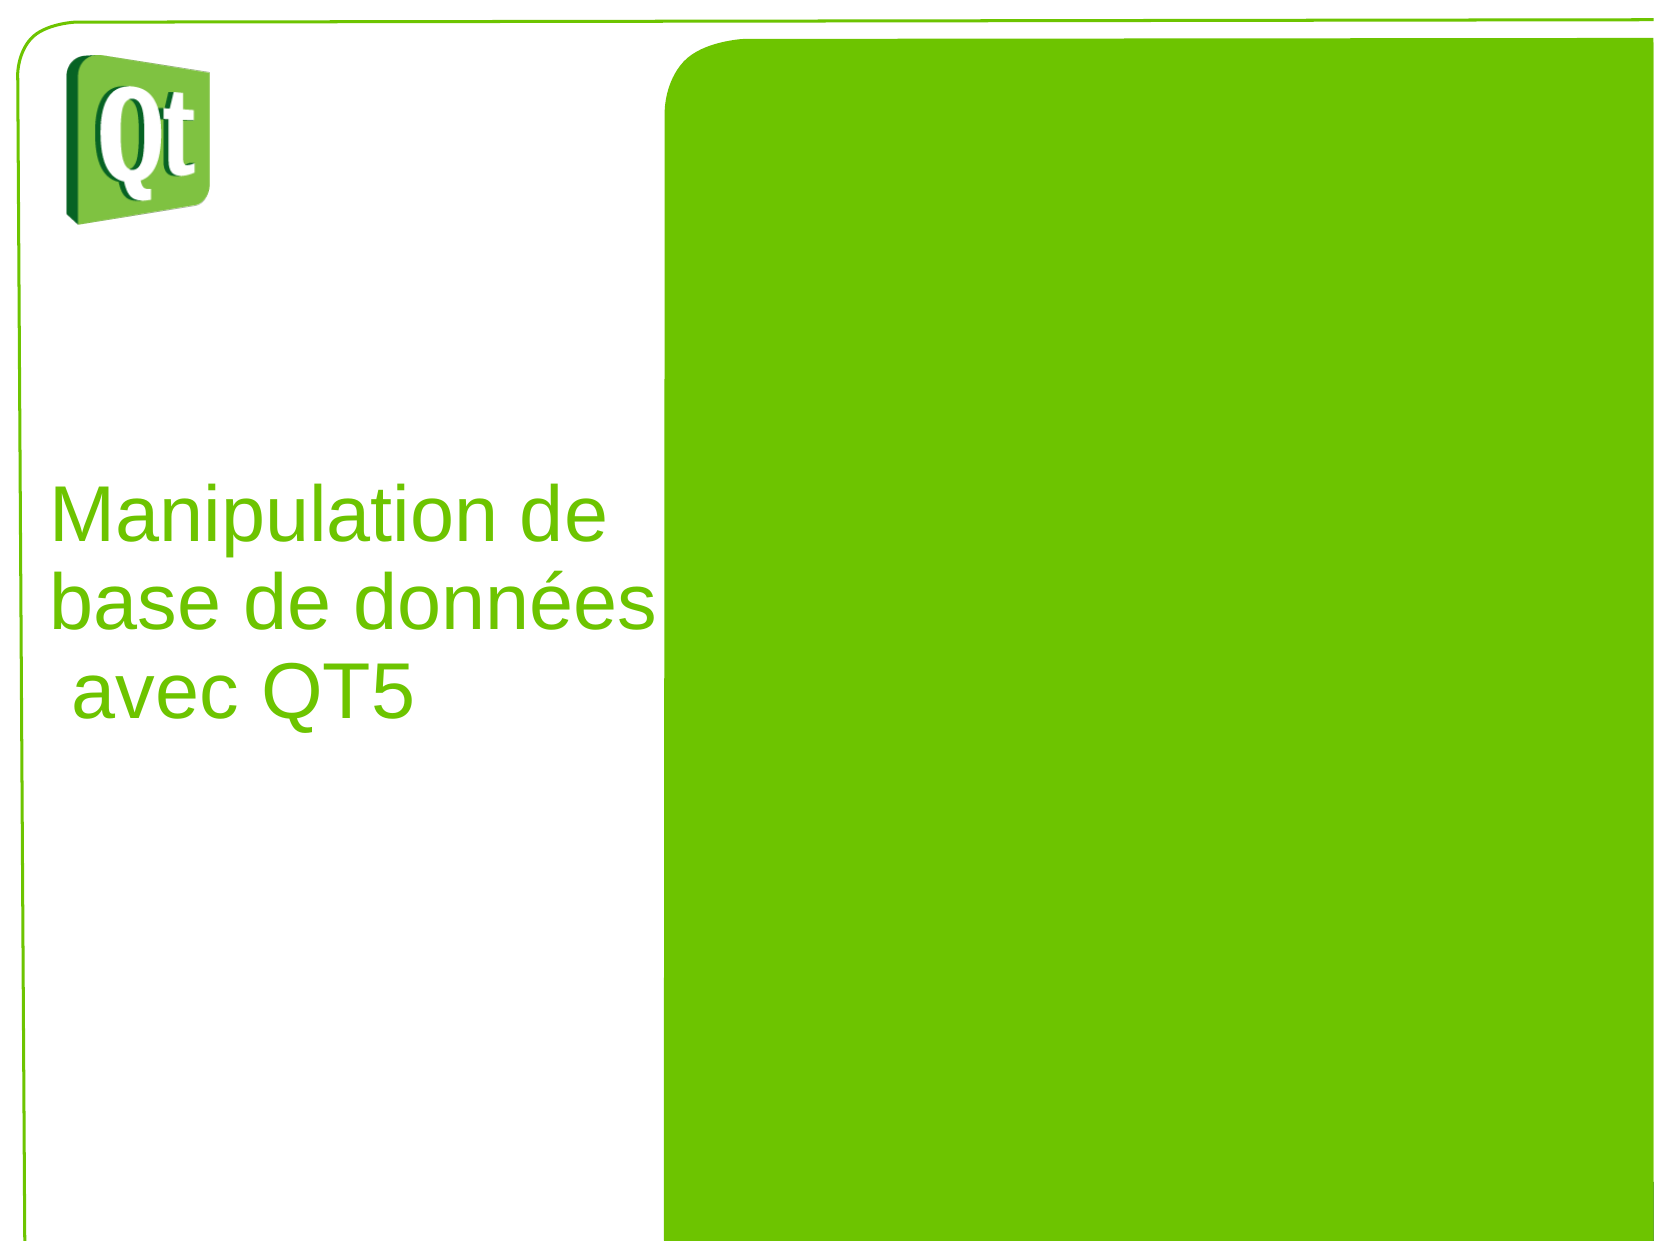

#
.
Qt in Education
Manipulation de
base de données
 avec QT5